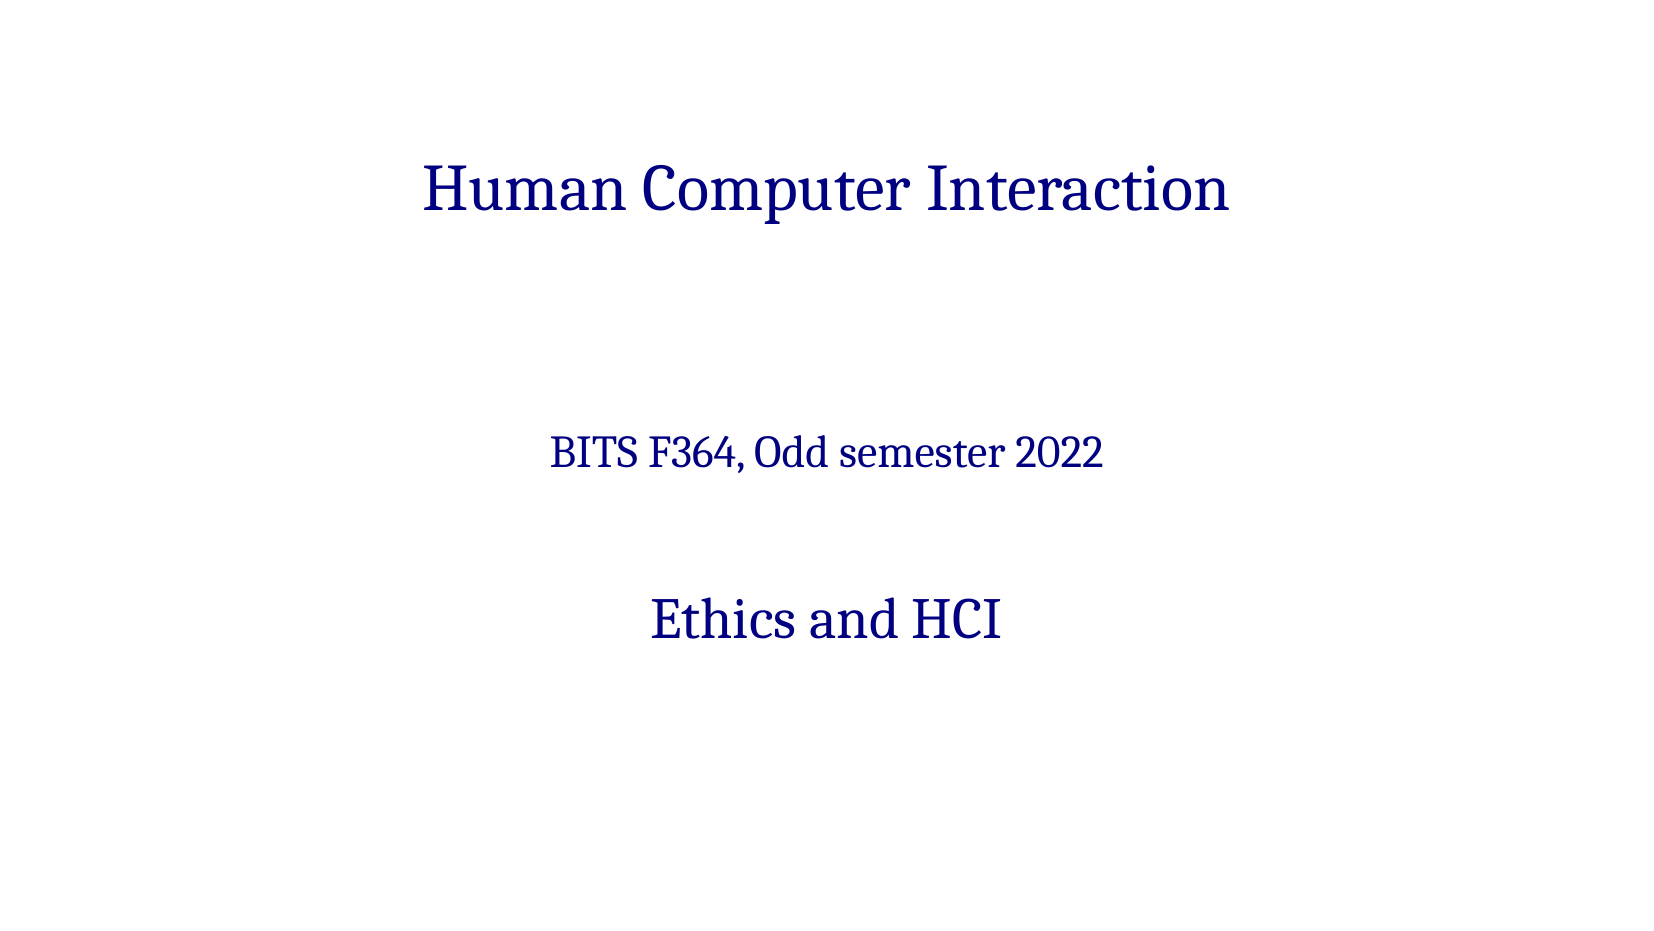

# Human Computer Interaction
BITS F364, Odd semester 2022
Ethics and HCI